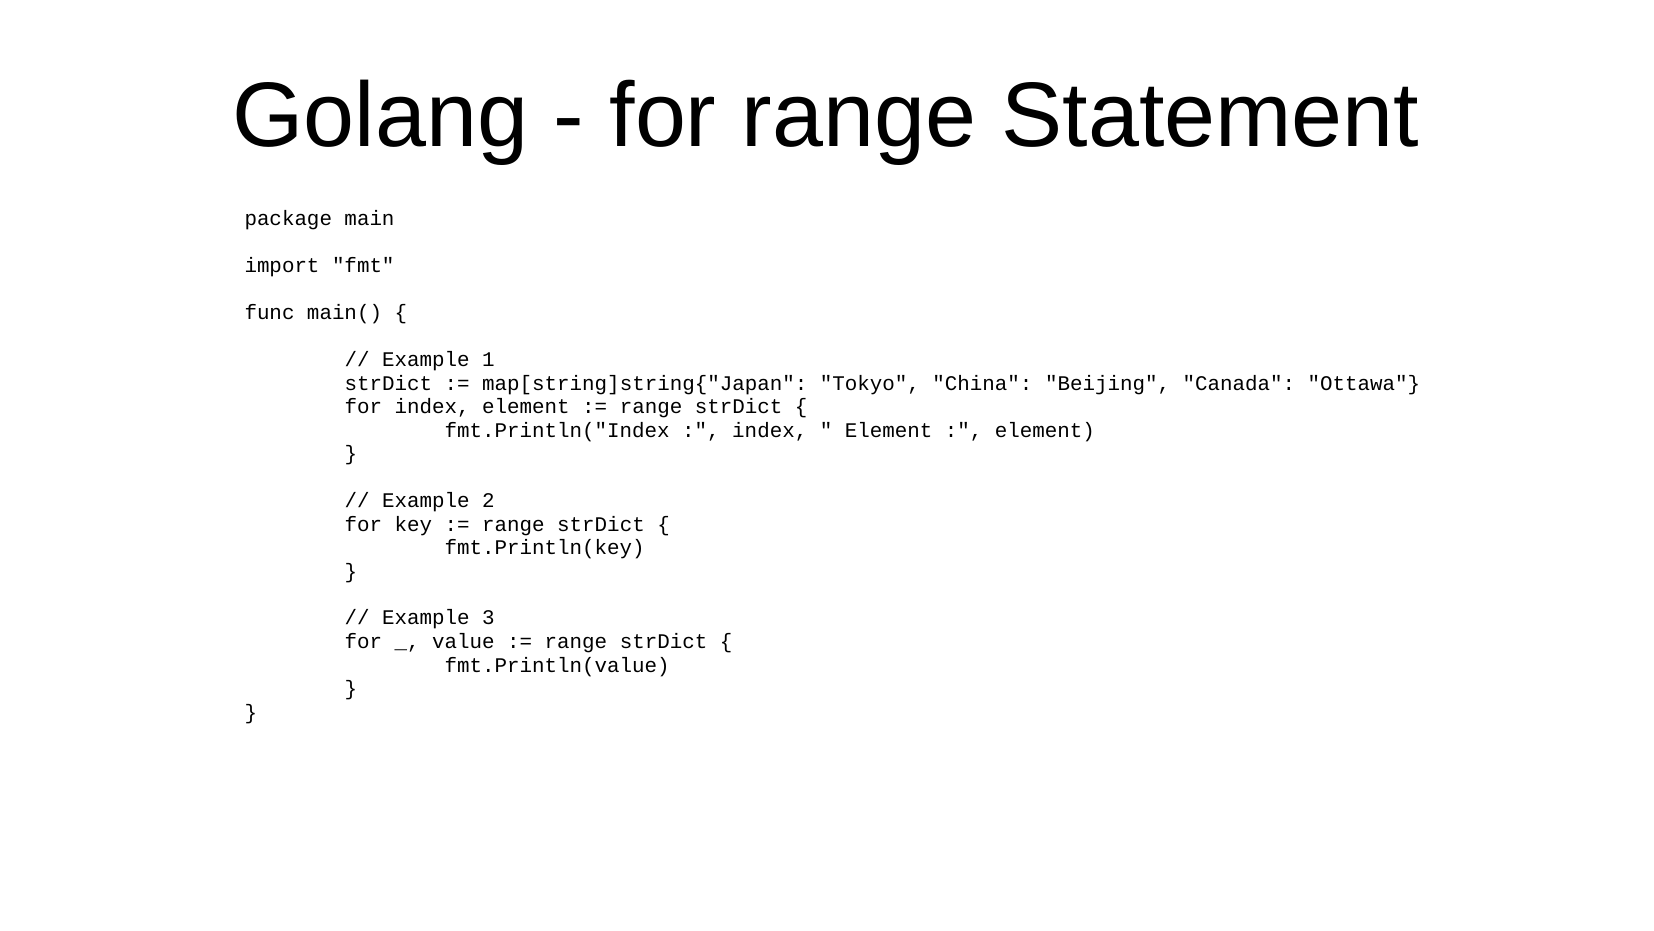

# Golang - for range Statement
package main
import "fmt"
func main() {
 // Example 1
 strDict := map[string]string{"Japan": "Tokyo", "China": "Beijing", "Canada": "Ottawa"}
 for index, element := range strDict {
 fmt.Println("Index :", index, " Element :", element)
 }
 // Example 2
 for key := range strDict {
 fmt.Println(key)
 }
 // Example 3
 for _, value := range strDict {
 fmt.Println(value)
 }
}